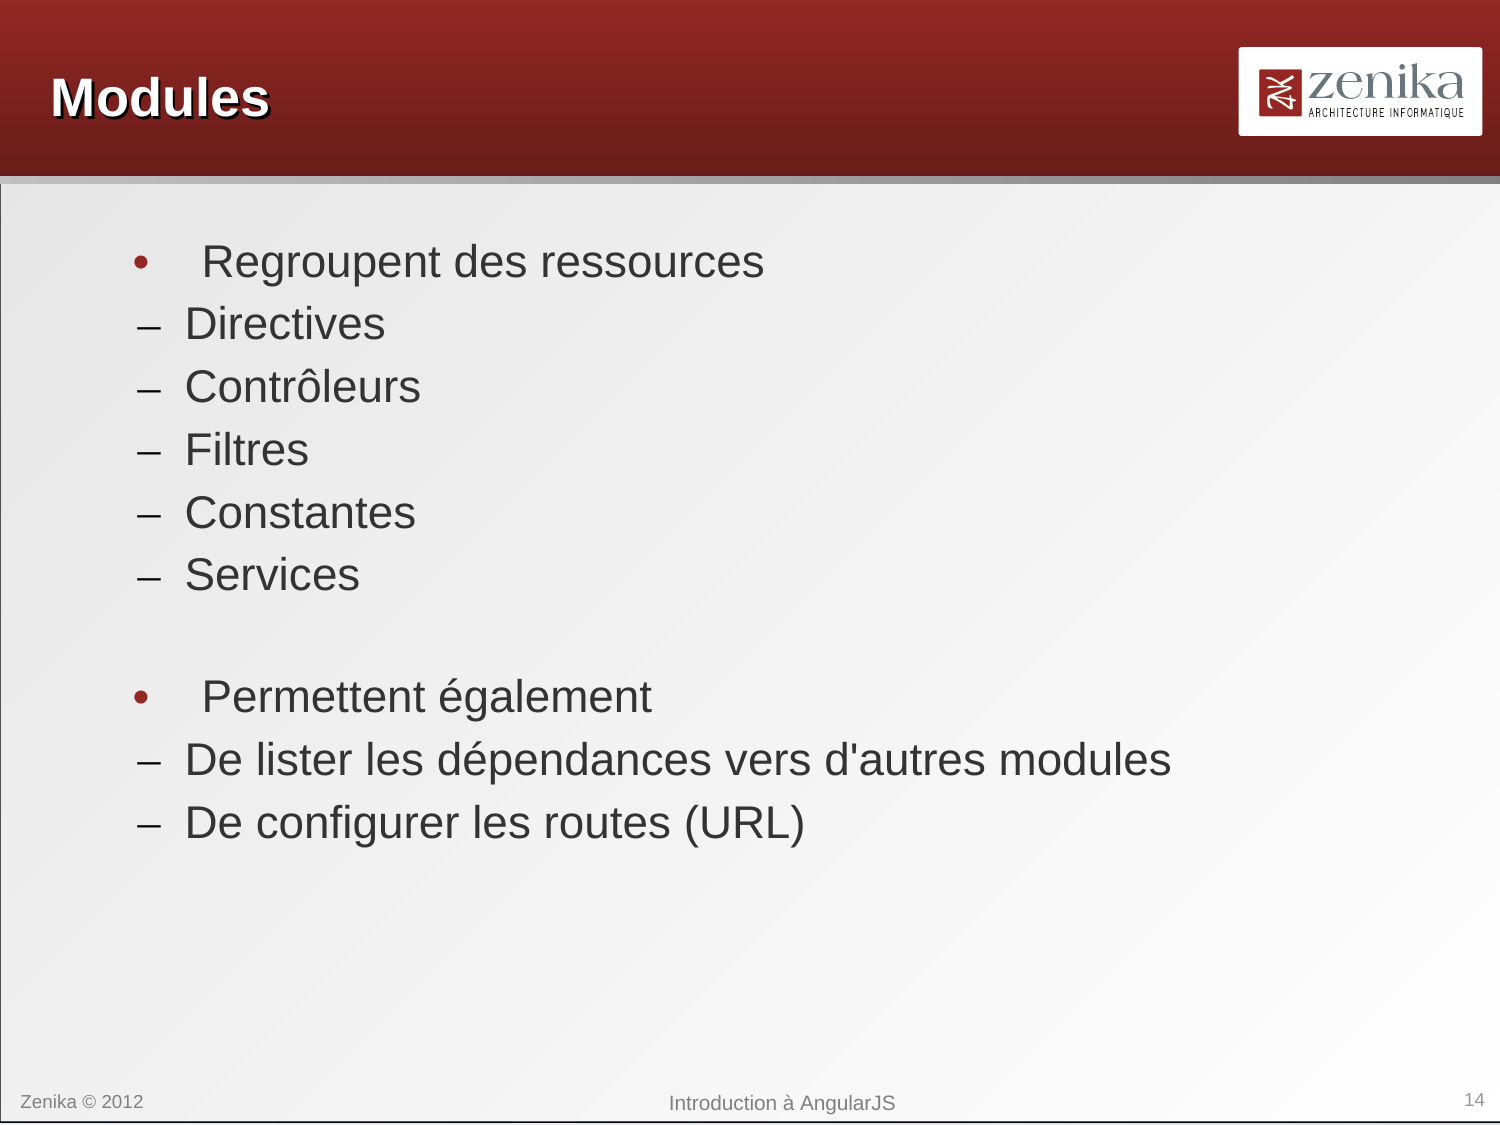

# Modules
Regroupent des ressources
Directives
Contrôleurs
Filtres
Constantes
Services
Permettent également
De lister les dépendances vers d'autres modules
De configurer les routes (URL)